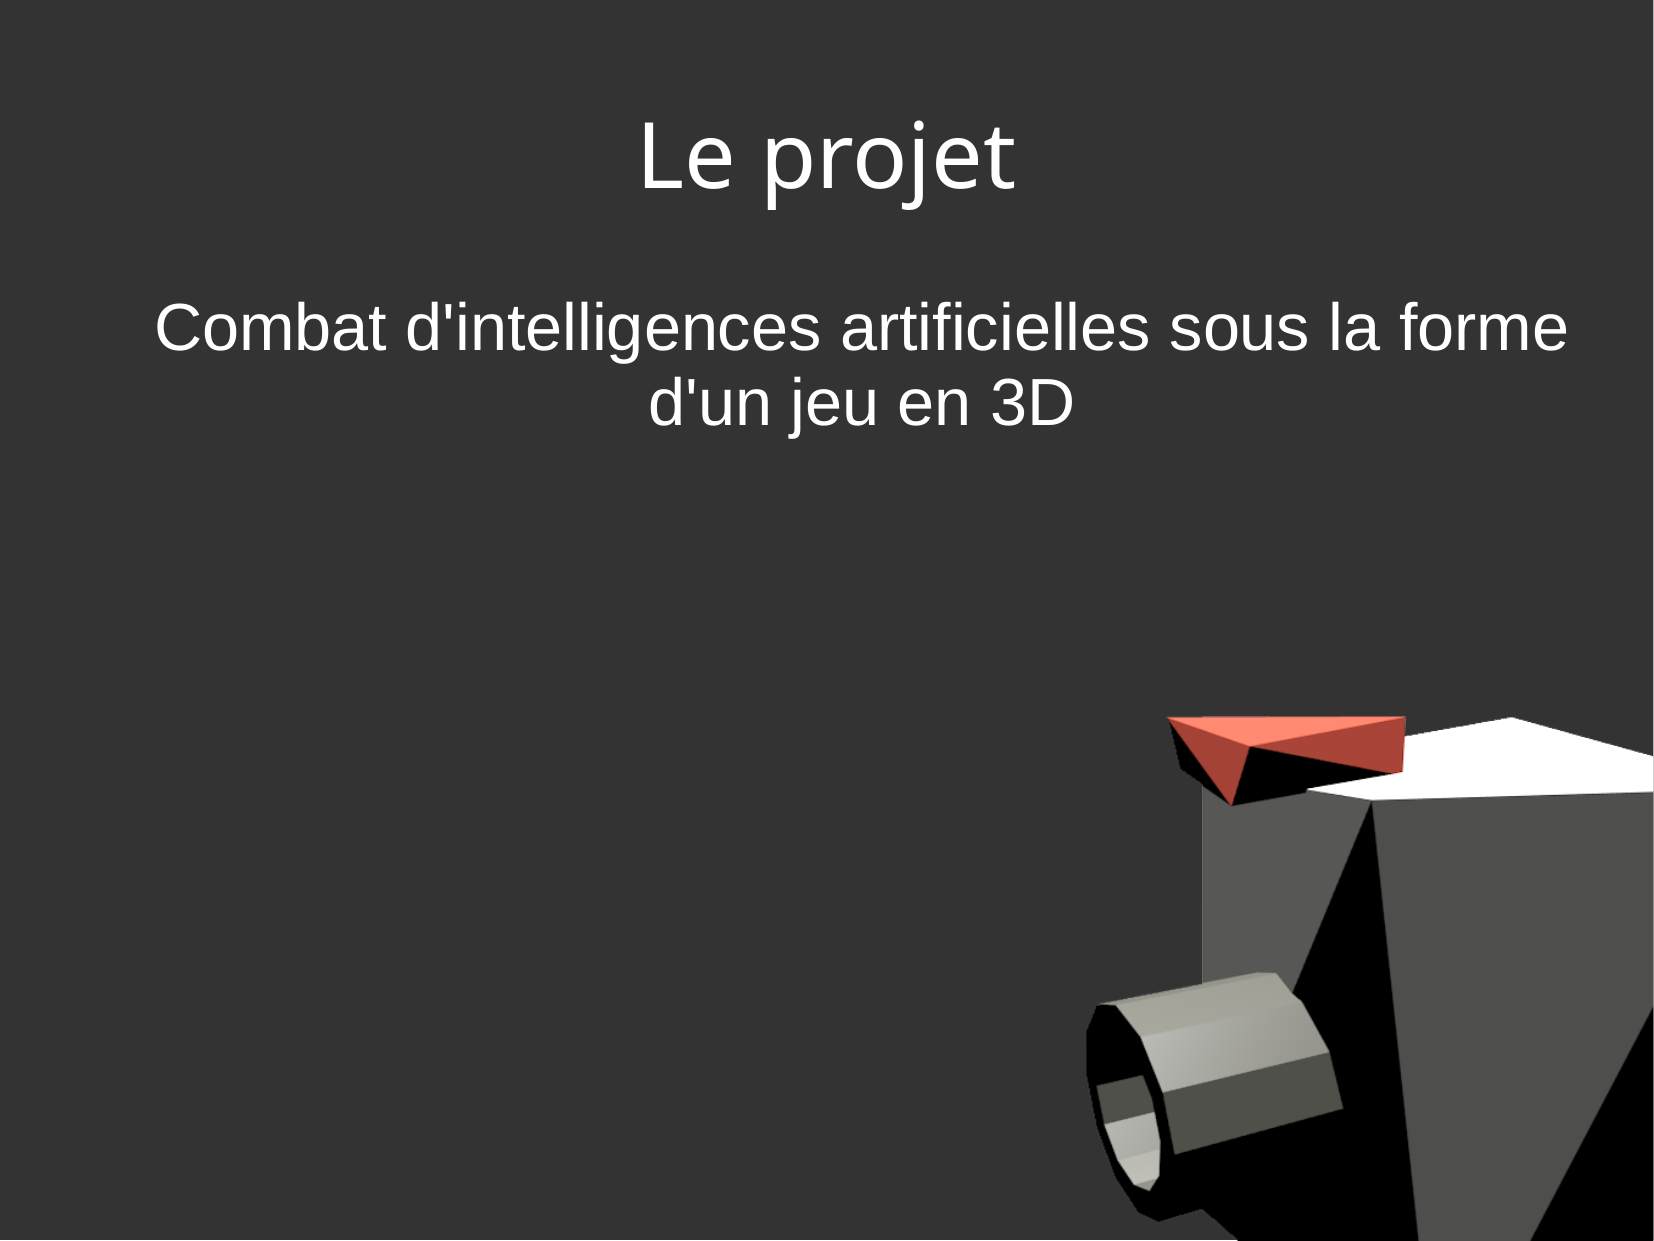

# Le projet
Combat d'intelligences artificielles sous la forme d'un jeu en 3D